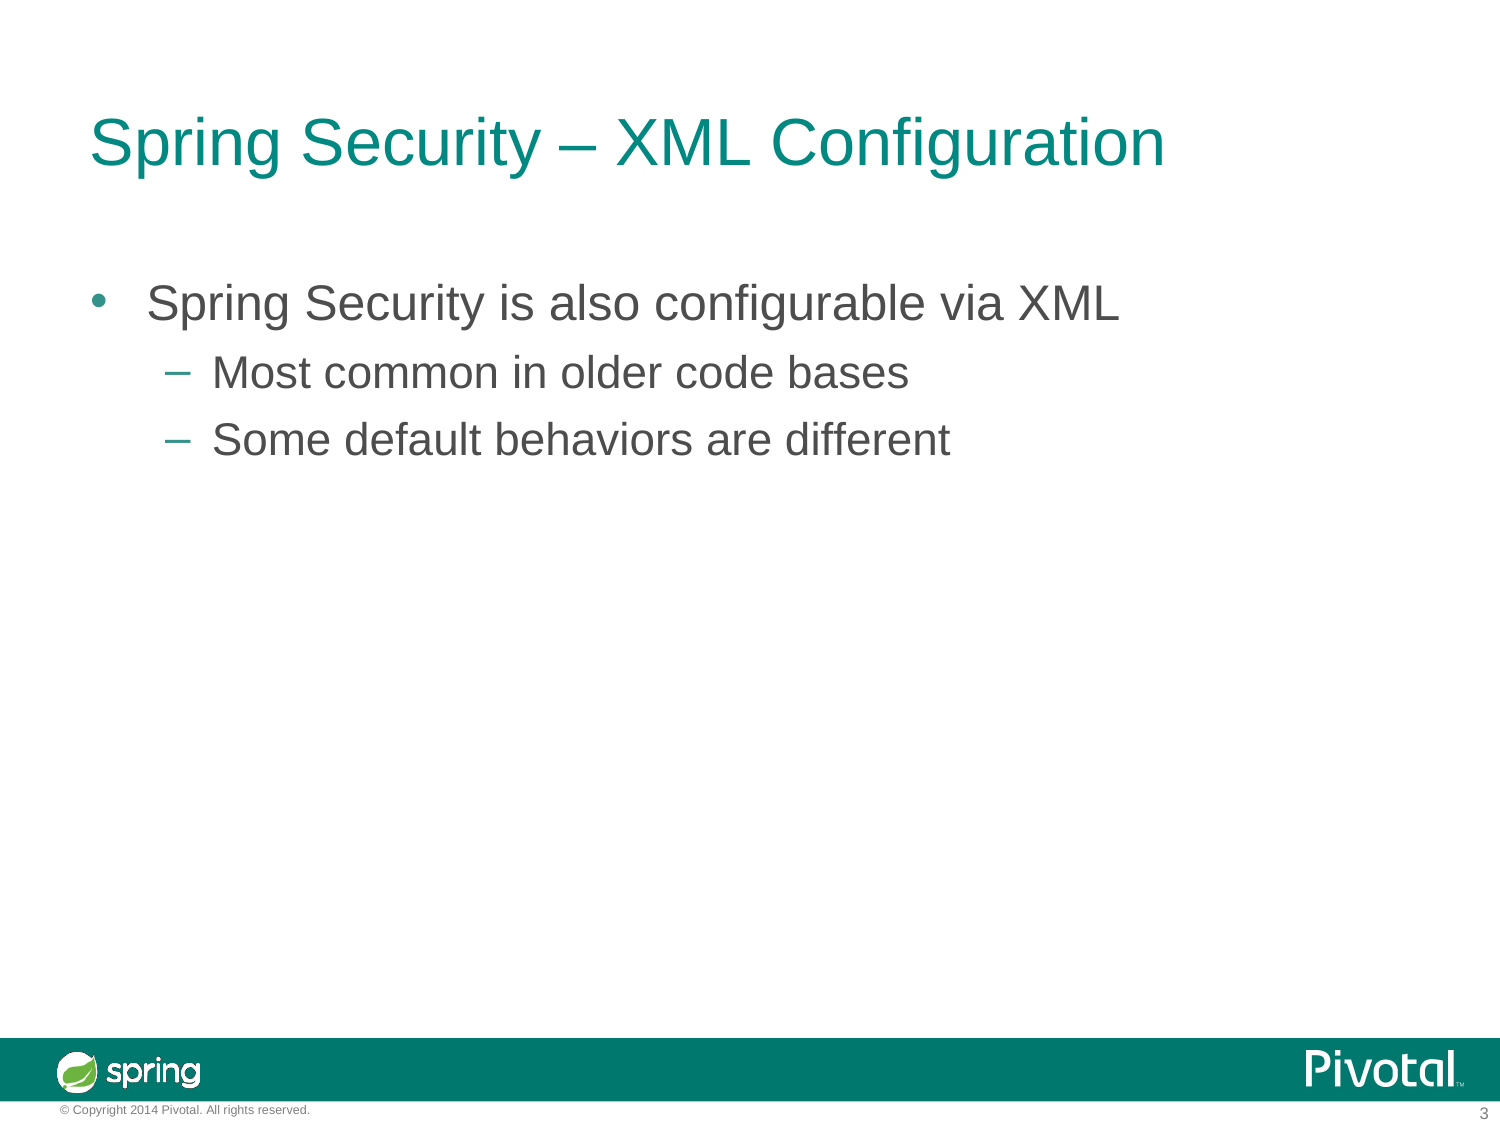

# Spring Security – XML Configuration
Spring Security is also configurable via XML
Most common in older code bases
Some default behaviors are different